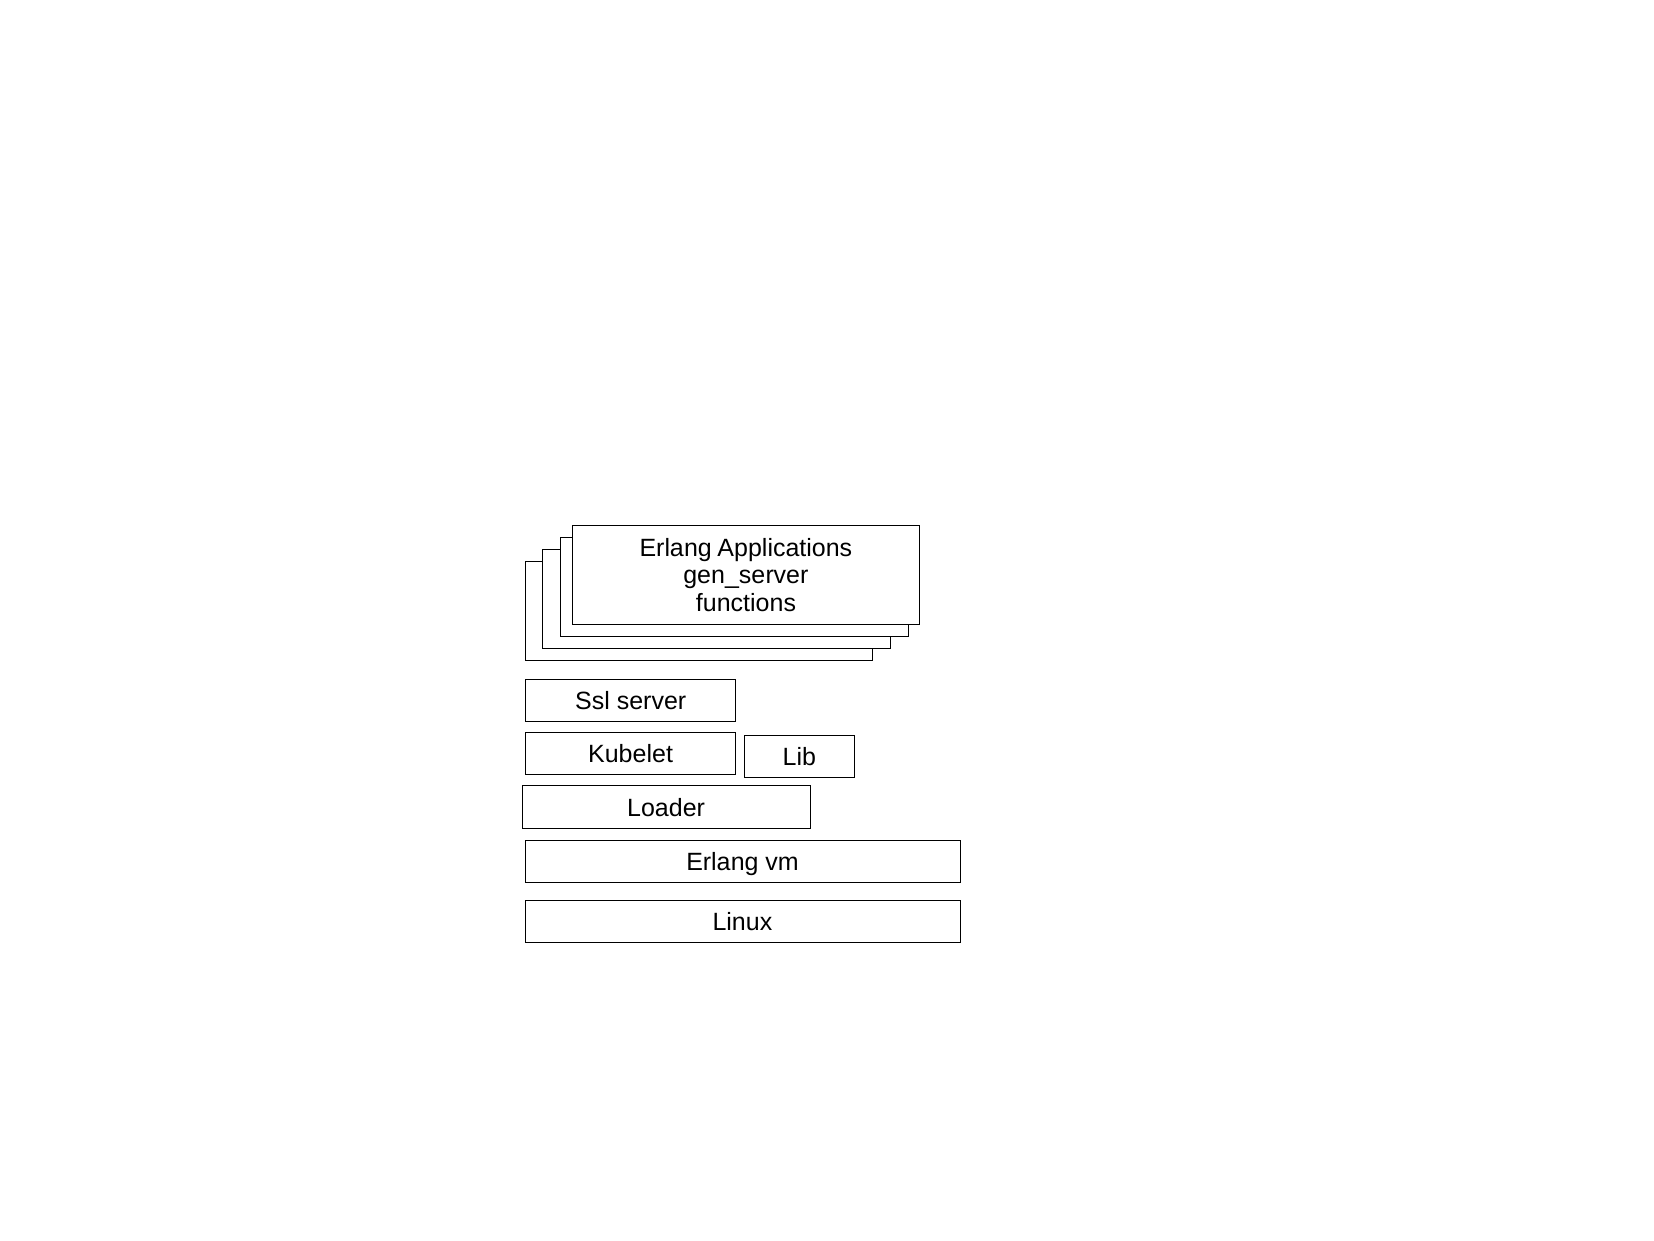

Erlang Applications
gen_server
functions
Erlang Applications
gen_server
functions
Erlang Applications
gen_server
functions
Erlang Applications
gen_server
functions
Ssl server
Kubelet
Lib
Loader
Erlang vm
Linux